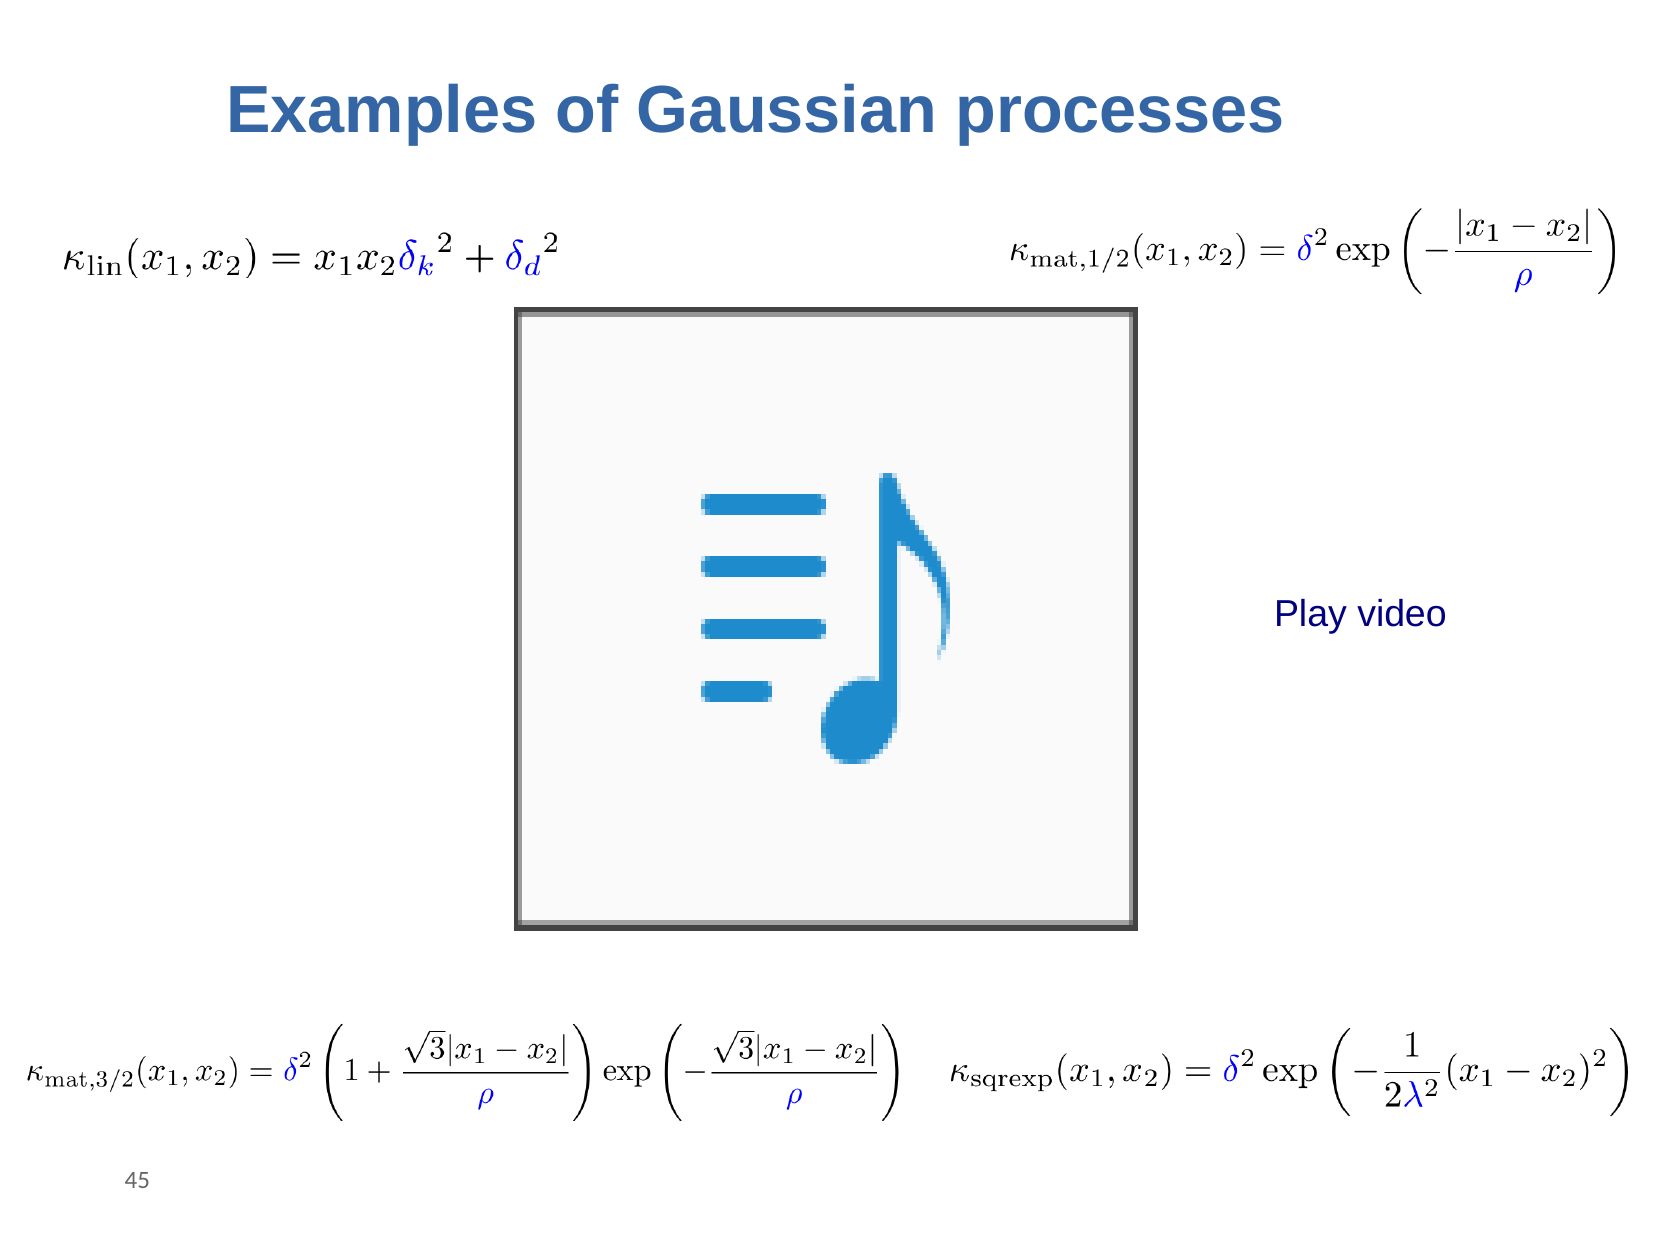

# Examples of Gaussian processes
Play video
45